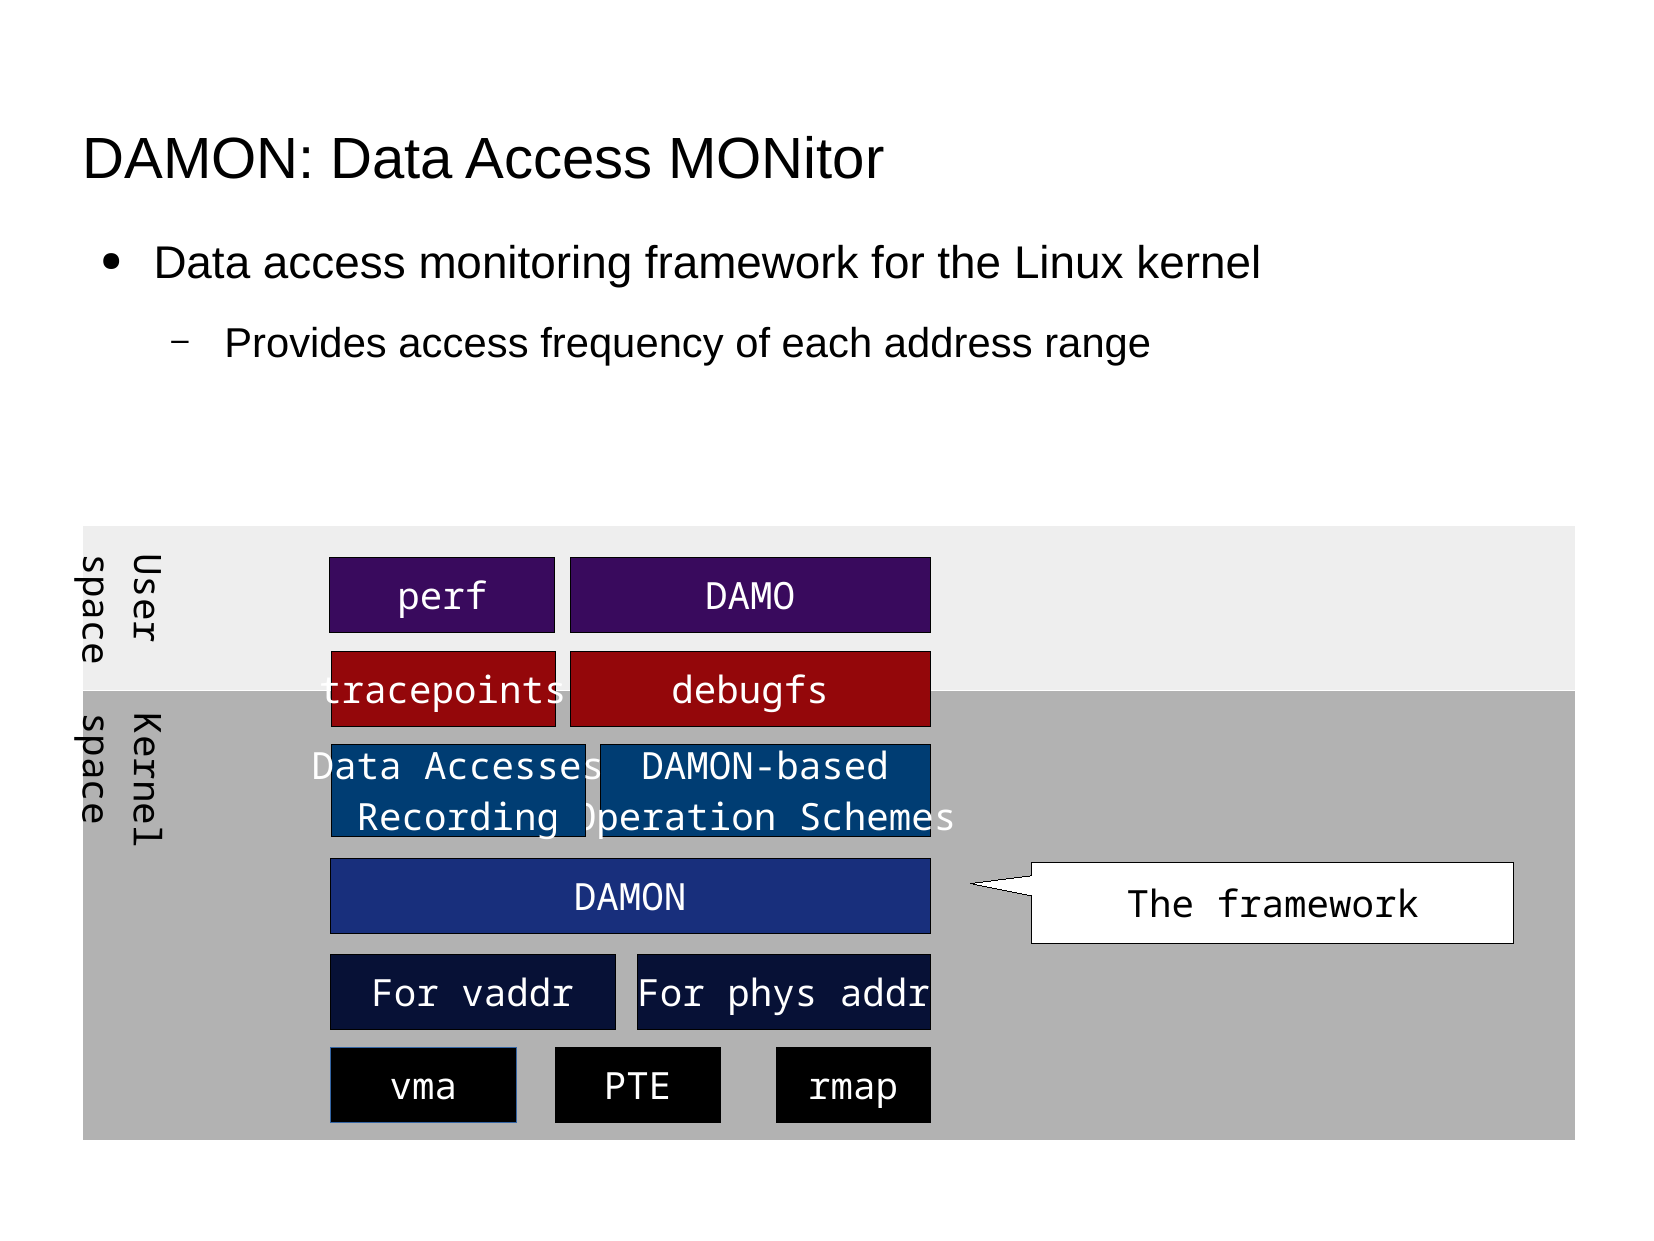

# DAMON: Data Access MONitor
Data access monitoring framework for the Linux kernel
Provides access frequency of each address range
perf
DAMO
User
space
tracepoints
debugfs
Data Accesses
Recording
DAMON-based
Operation Schemes
Kernel
space
DAMON
The framework
For vaddr
For phys addr
vma
PTE
rmap